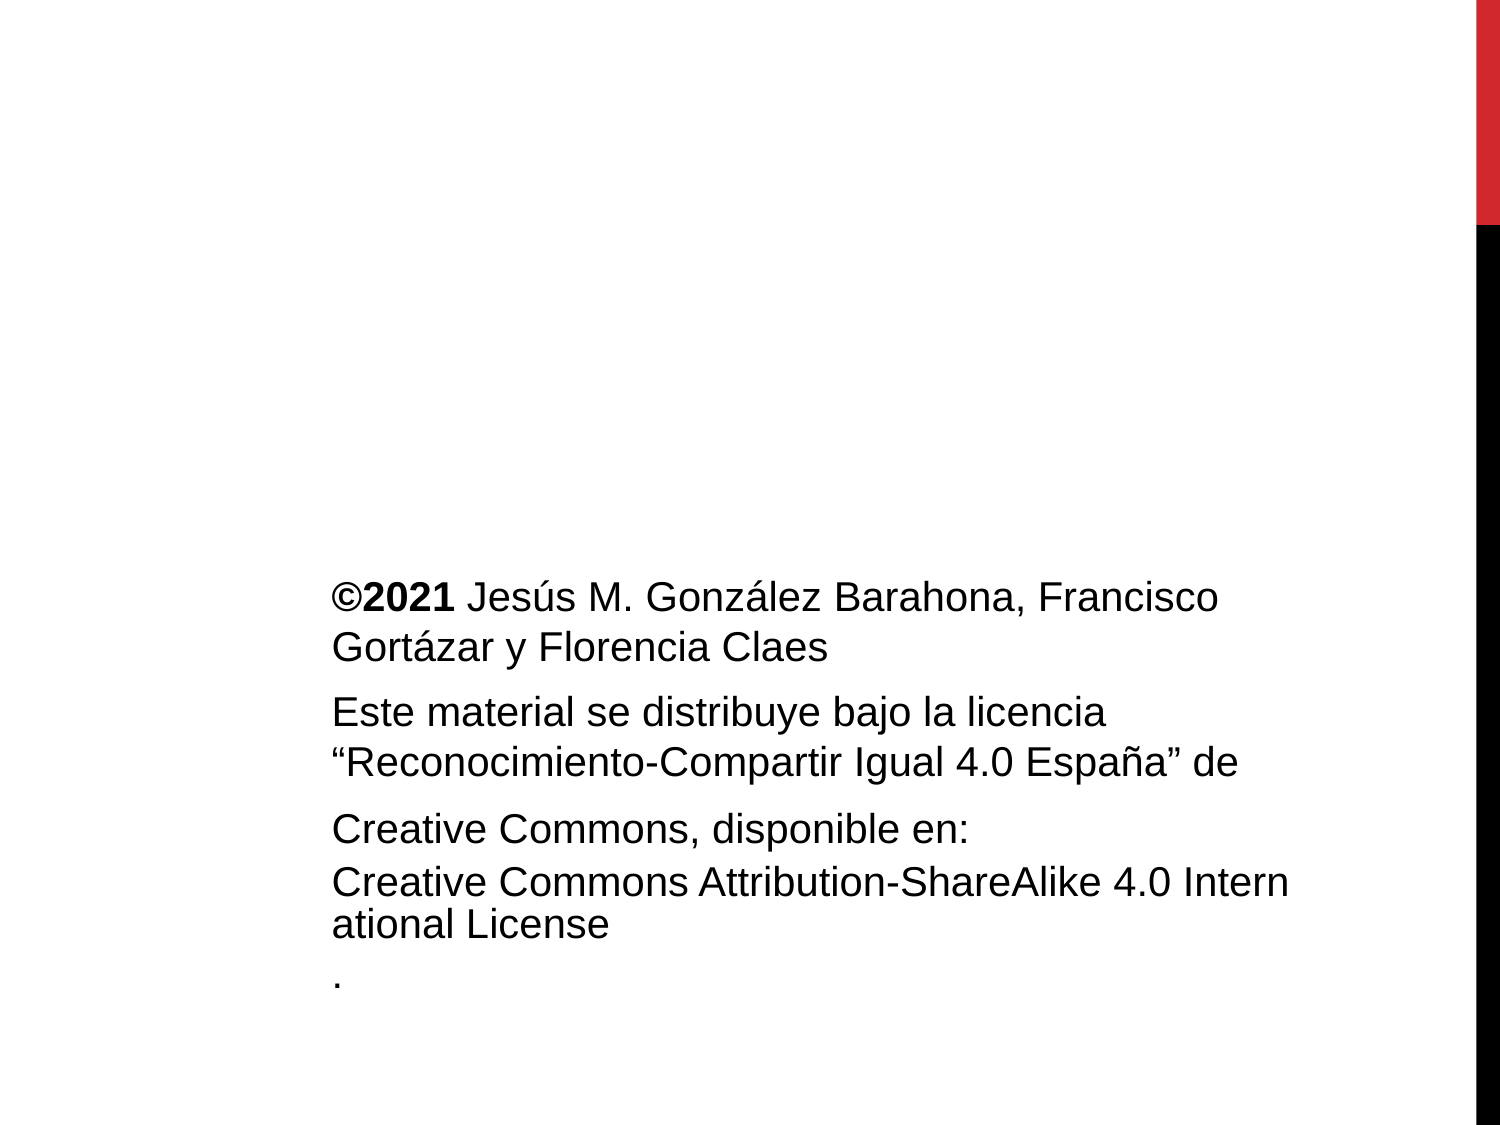

#
©2021 Jesús M. González Barahona, Francisco Gortázar y Florencia Claes
Este material se distribuye bajo la licencia “Reconocimiento-Compartir Igual 4.0 España” de Creative Commons, disponible en:            
Creative Commons Attribution-ShareAlike 4.0 International License.